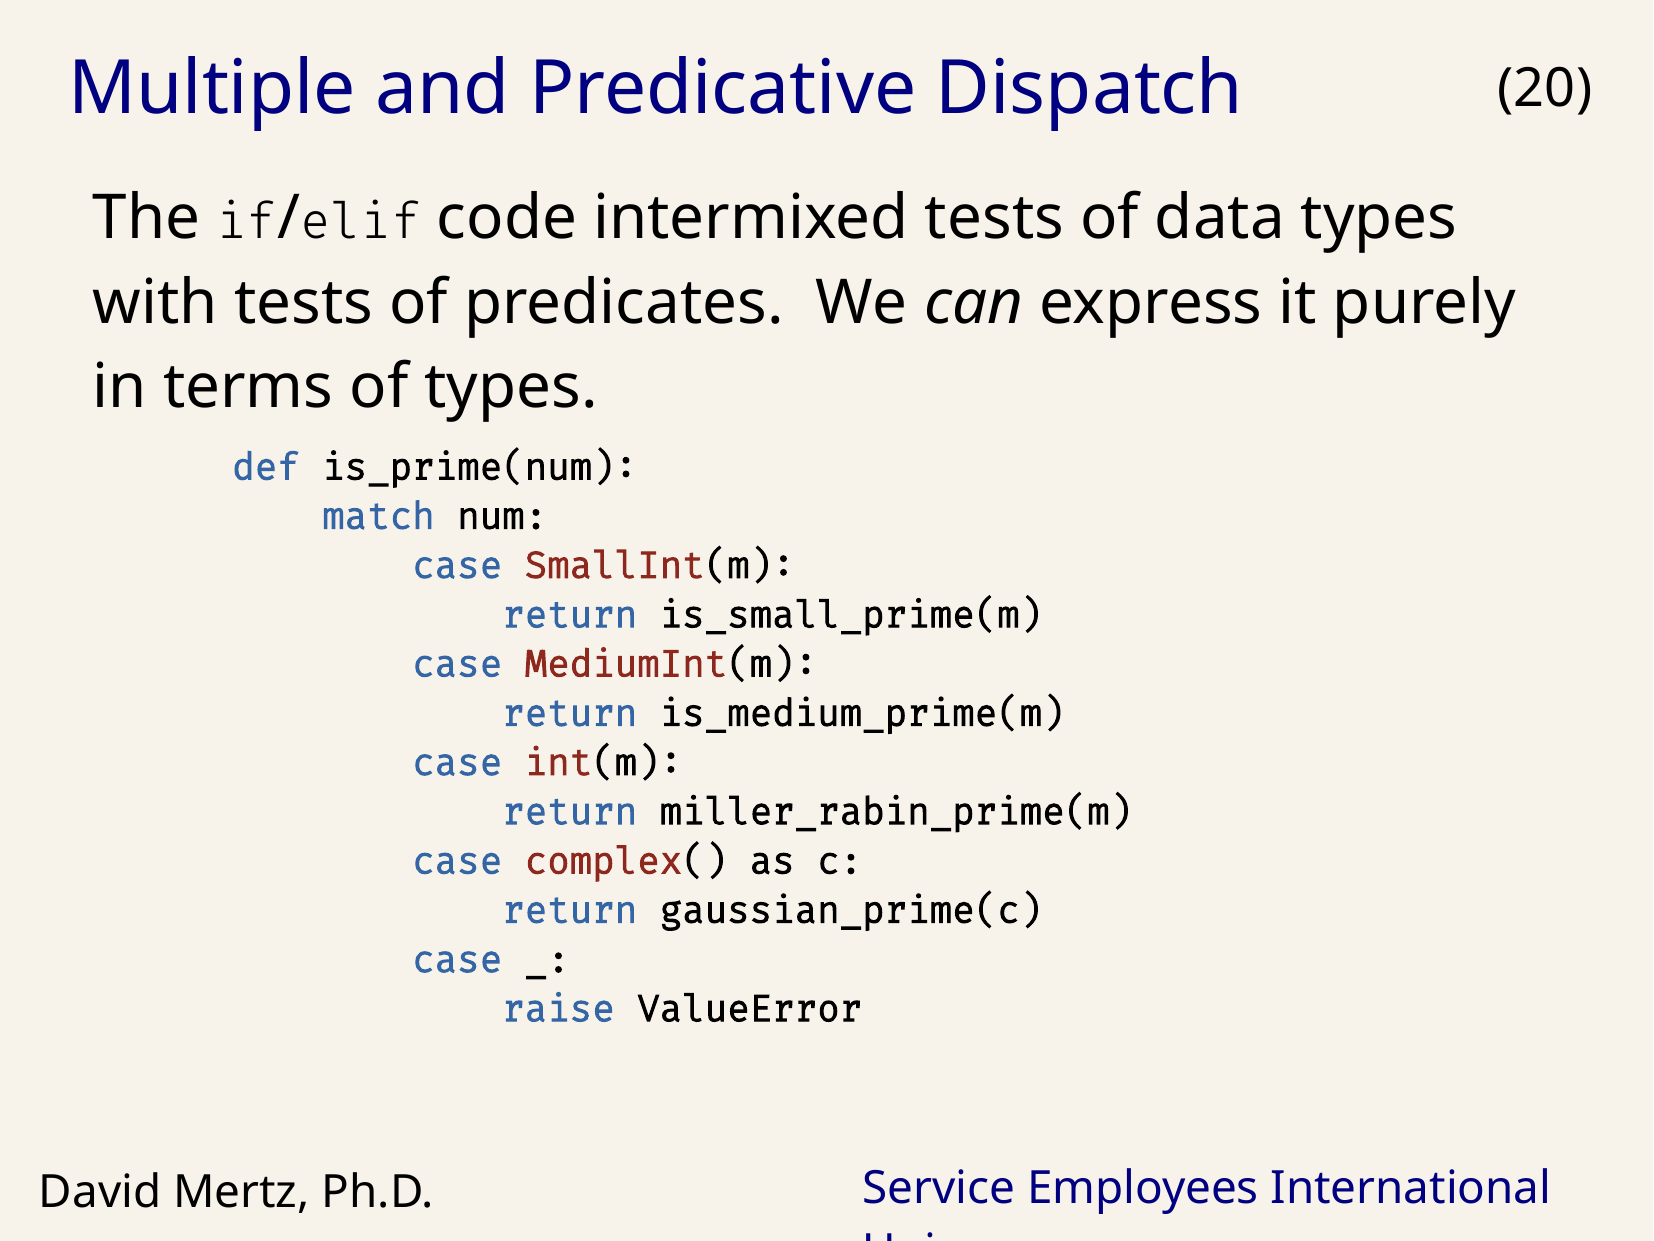

The if/elif code intermixed tests of data types with tests of predicates. We can express it purely in terms of types.
def is_prime(num):
 match num:
 case SmallInt(m):
 return is_small_prime(m)
 case MediumInt(m):
 return is_medium_prime(m)
 case int(m):
 return miller_rabin_prime(m)
 case complex() as c:
 return gaussian_prime(c)
 case _:
 raise ValueError